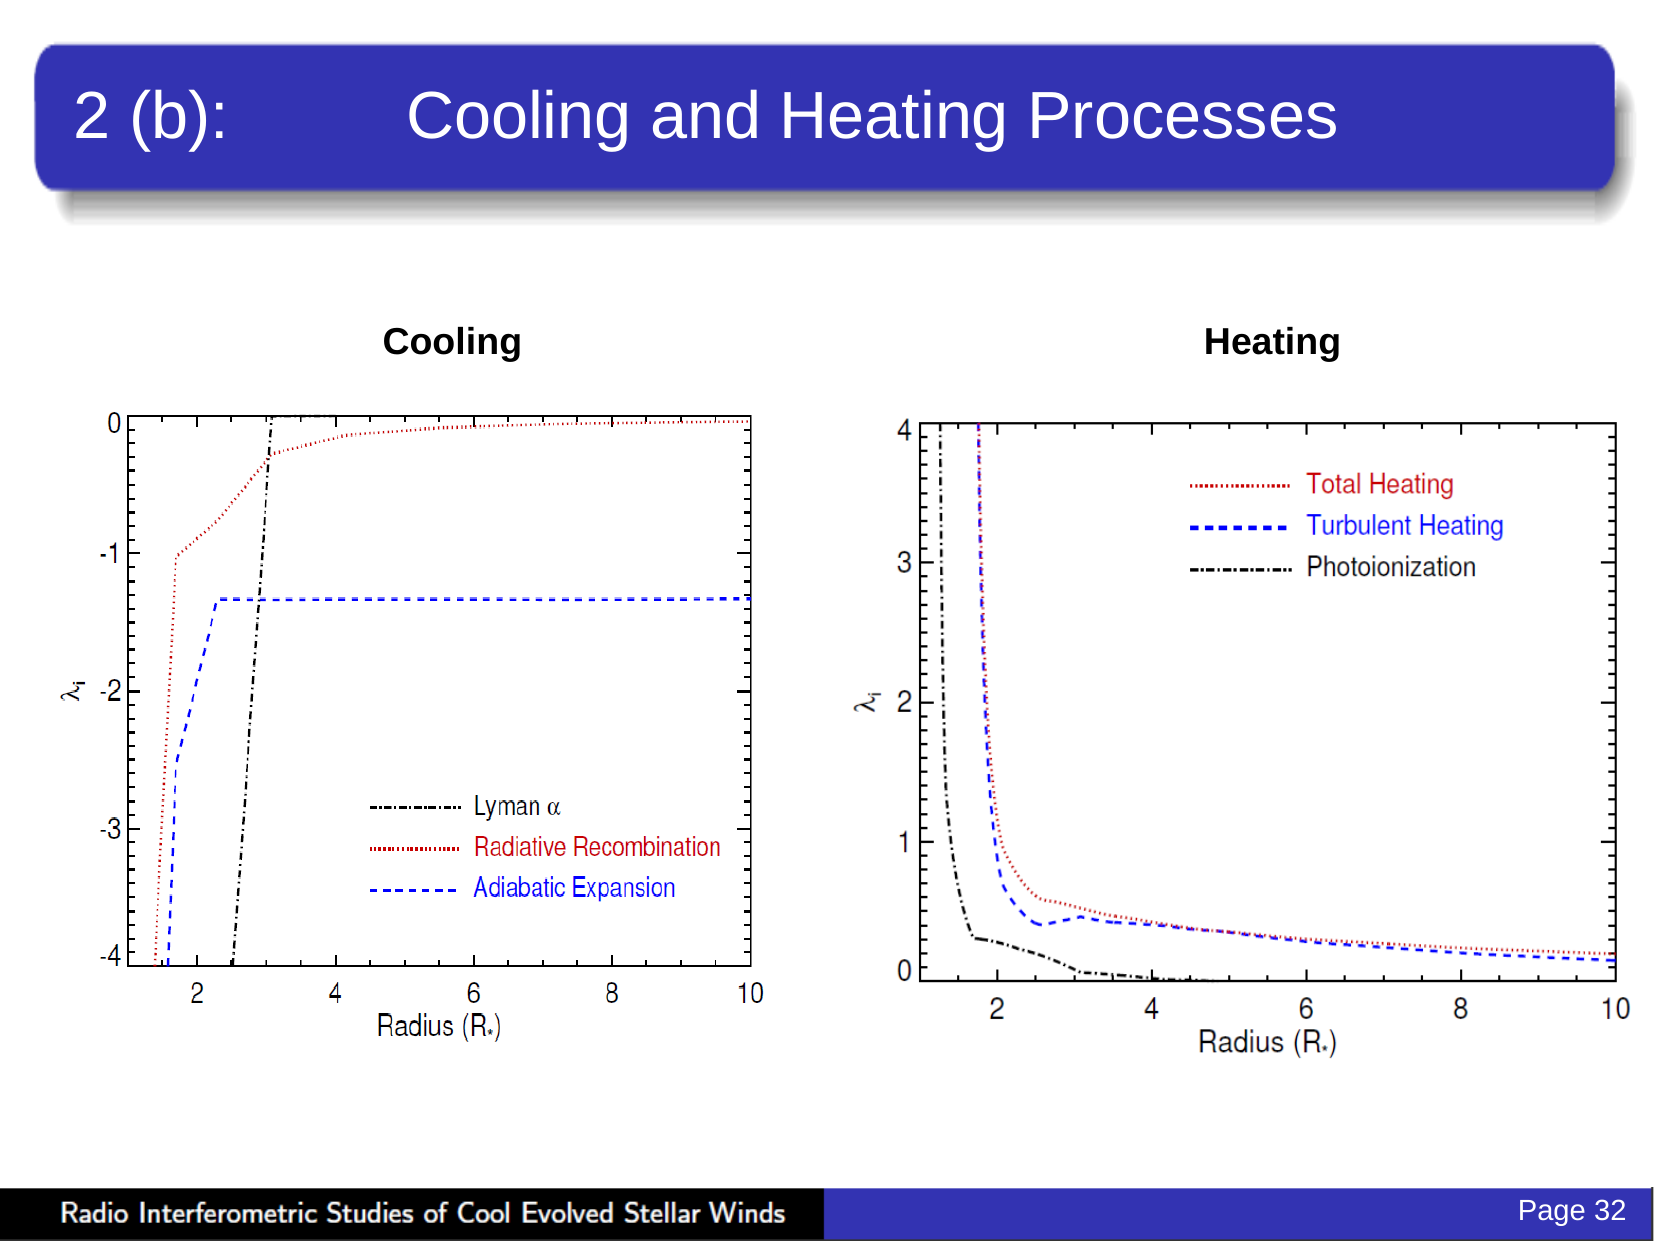

2 (b): 		 Cooling and Heating Processes
Cooling
Heating
Page 32